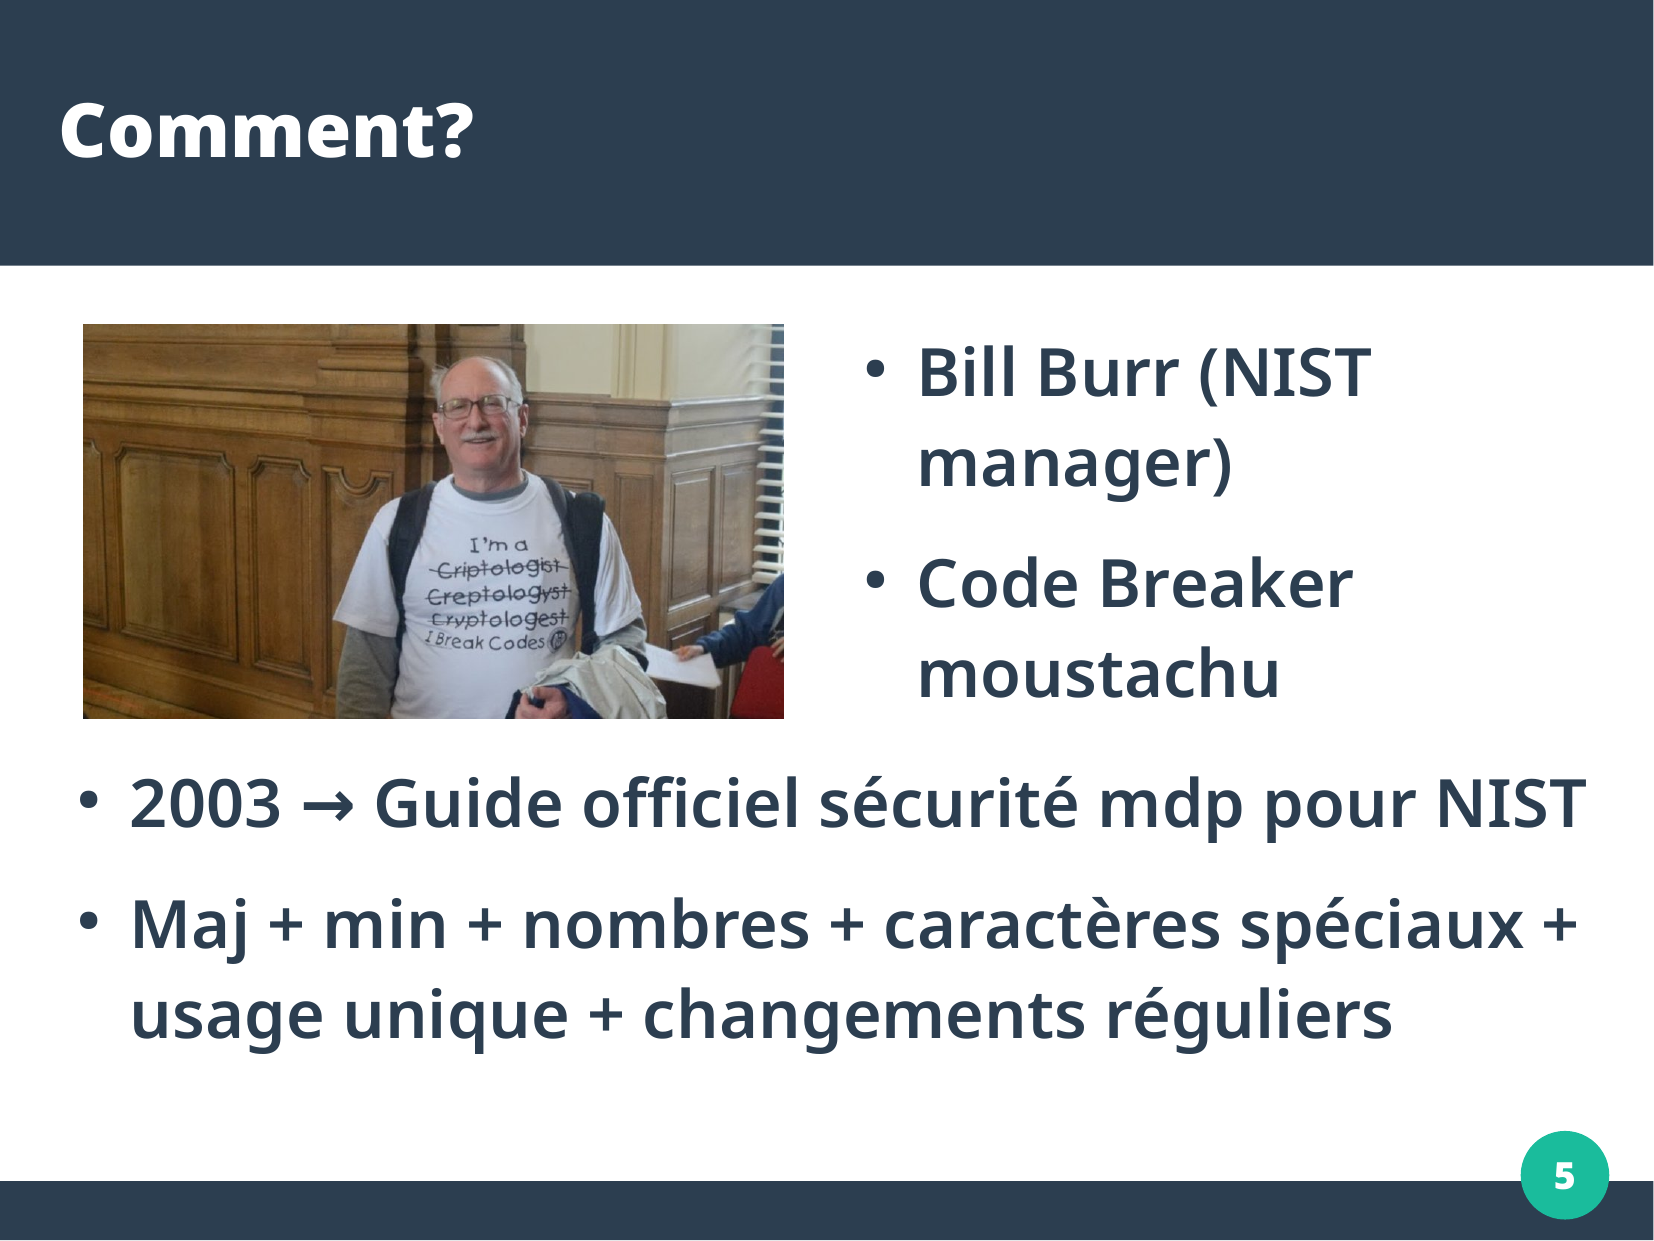

# Comment?
Bill Burr (NIST manager)
Code Breaker moustachu
2003 → Guide officiel sécurité mdp pour NIST
Maj + min + nombres + caractères spéciaux + usage unique + changements réguliers
5